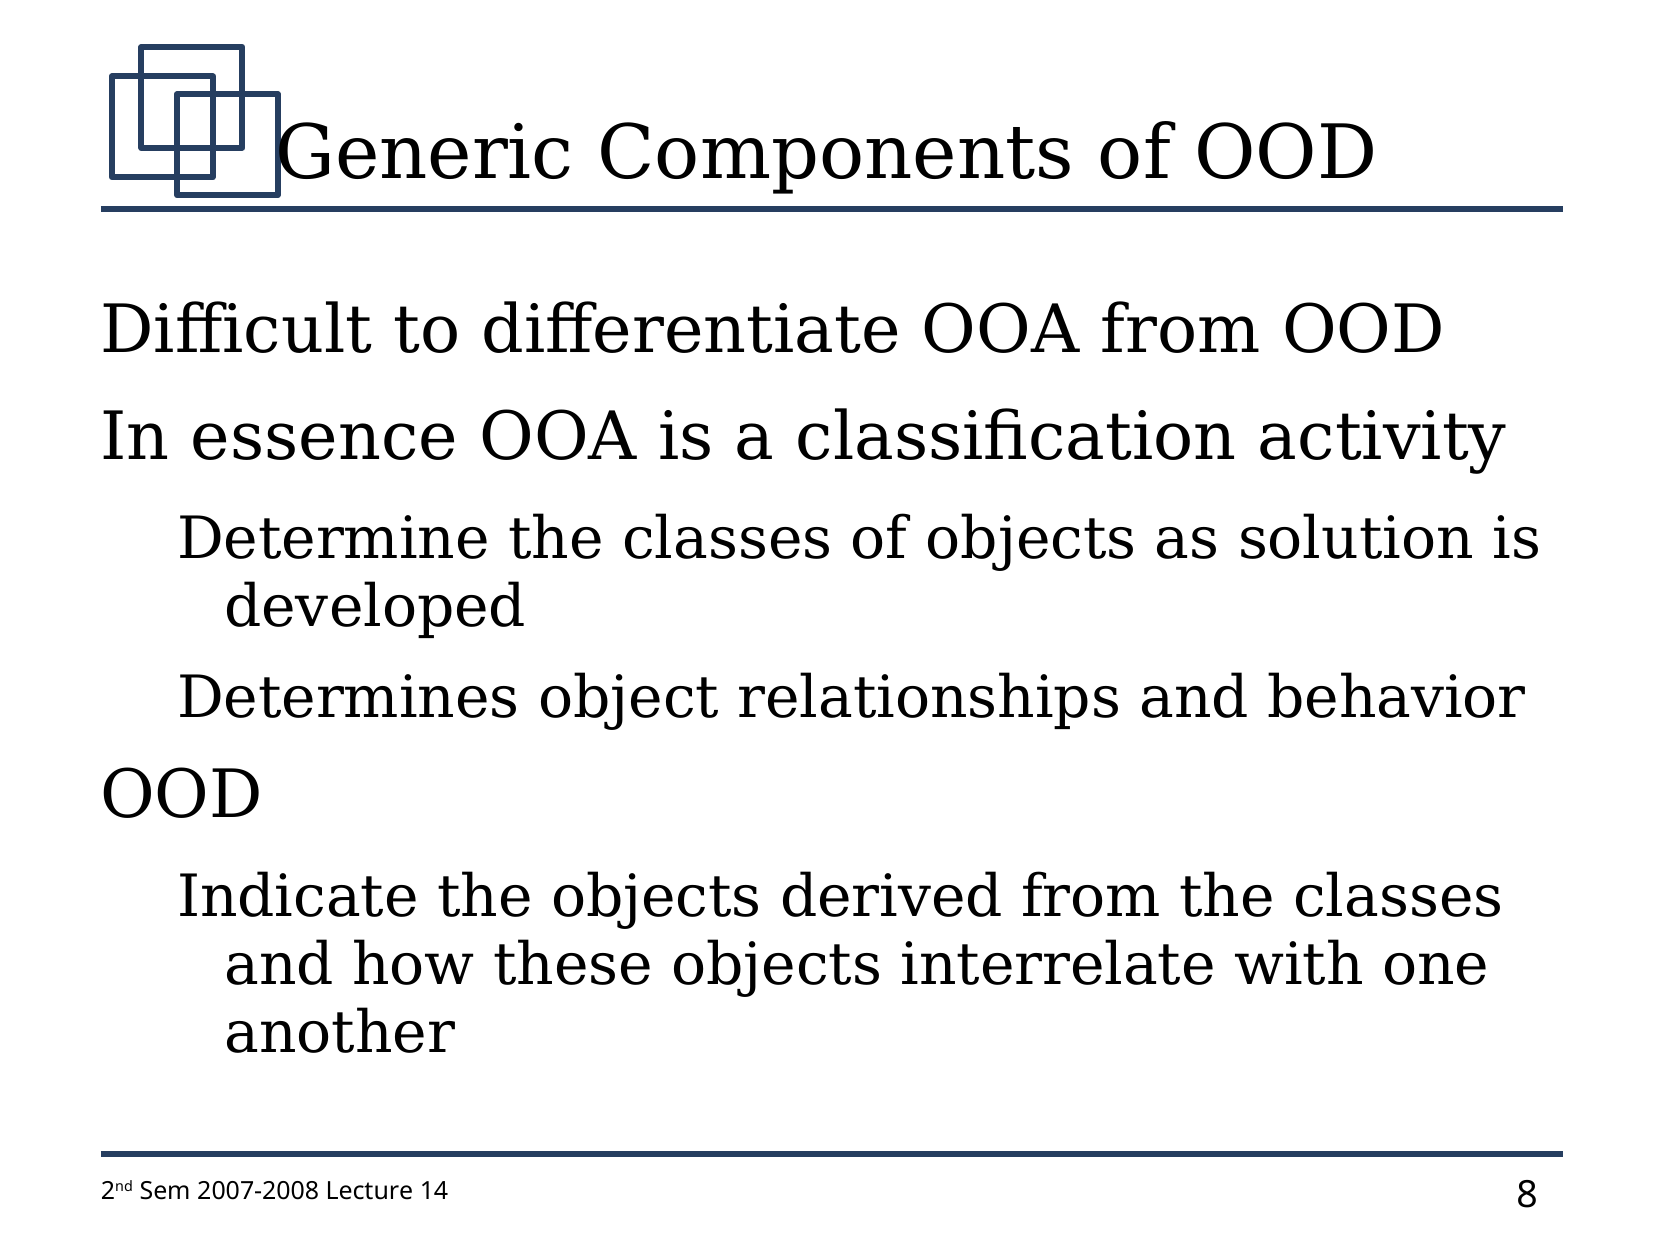

# Generic Components of OOD
Difficult to differentiate OOA from OOD
In essence OOA is a classification activity
Determine the classes of objects as solution is developed
Determines object relationships and behavior
OOD
Indicate the objects derived from the classes and how these objects interrelate with one another